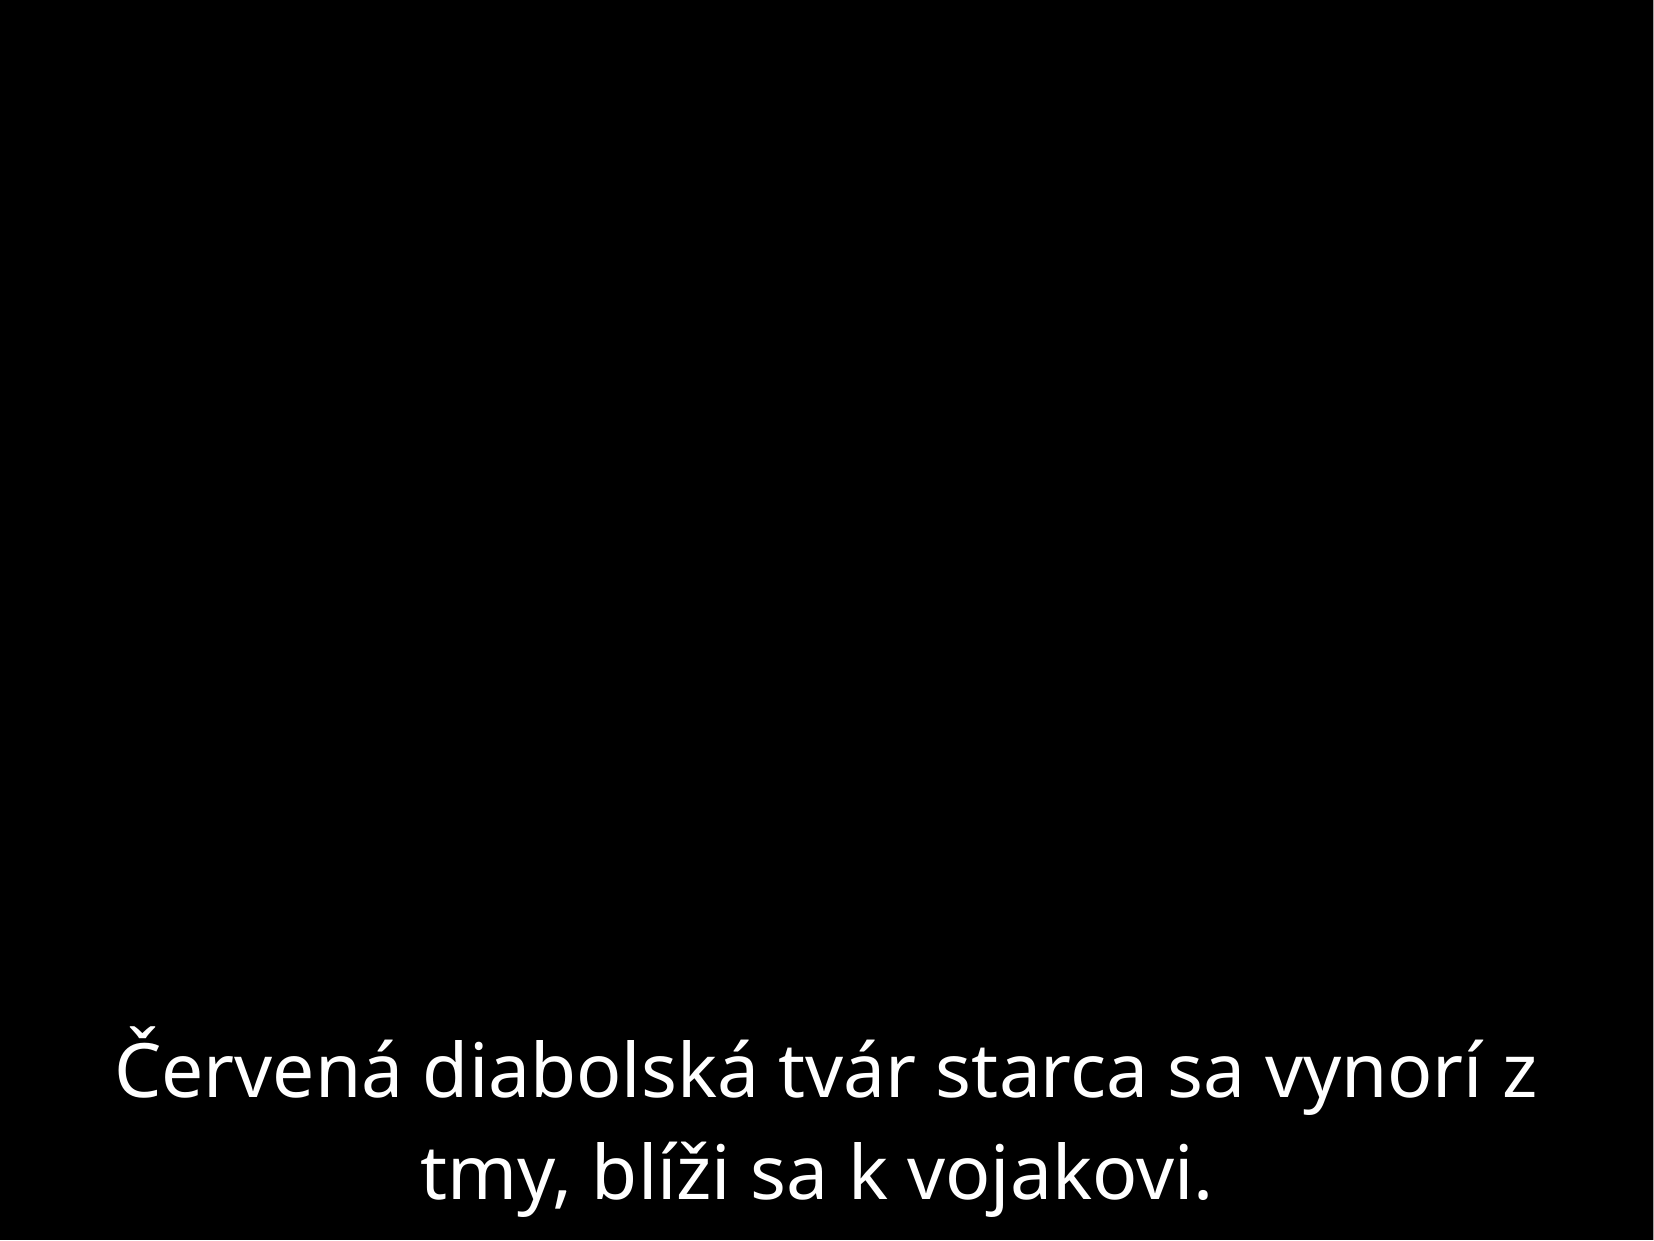

# Červená diabolská tvár starca sa vynorí z tmy, blíži sa k vojakovi.